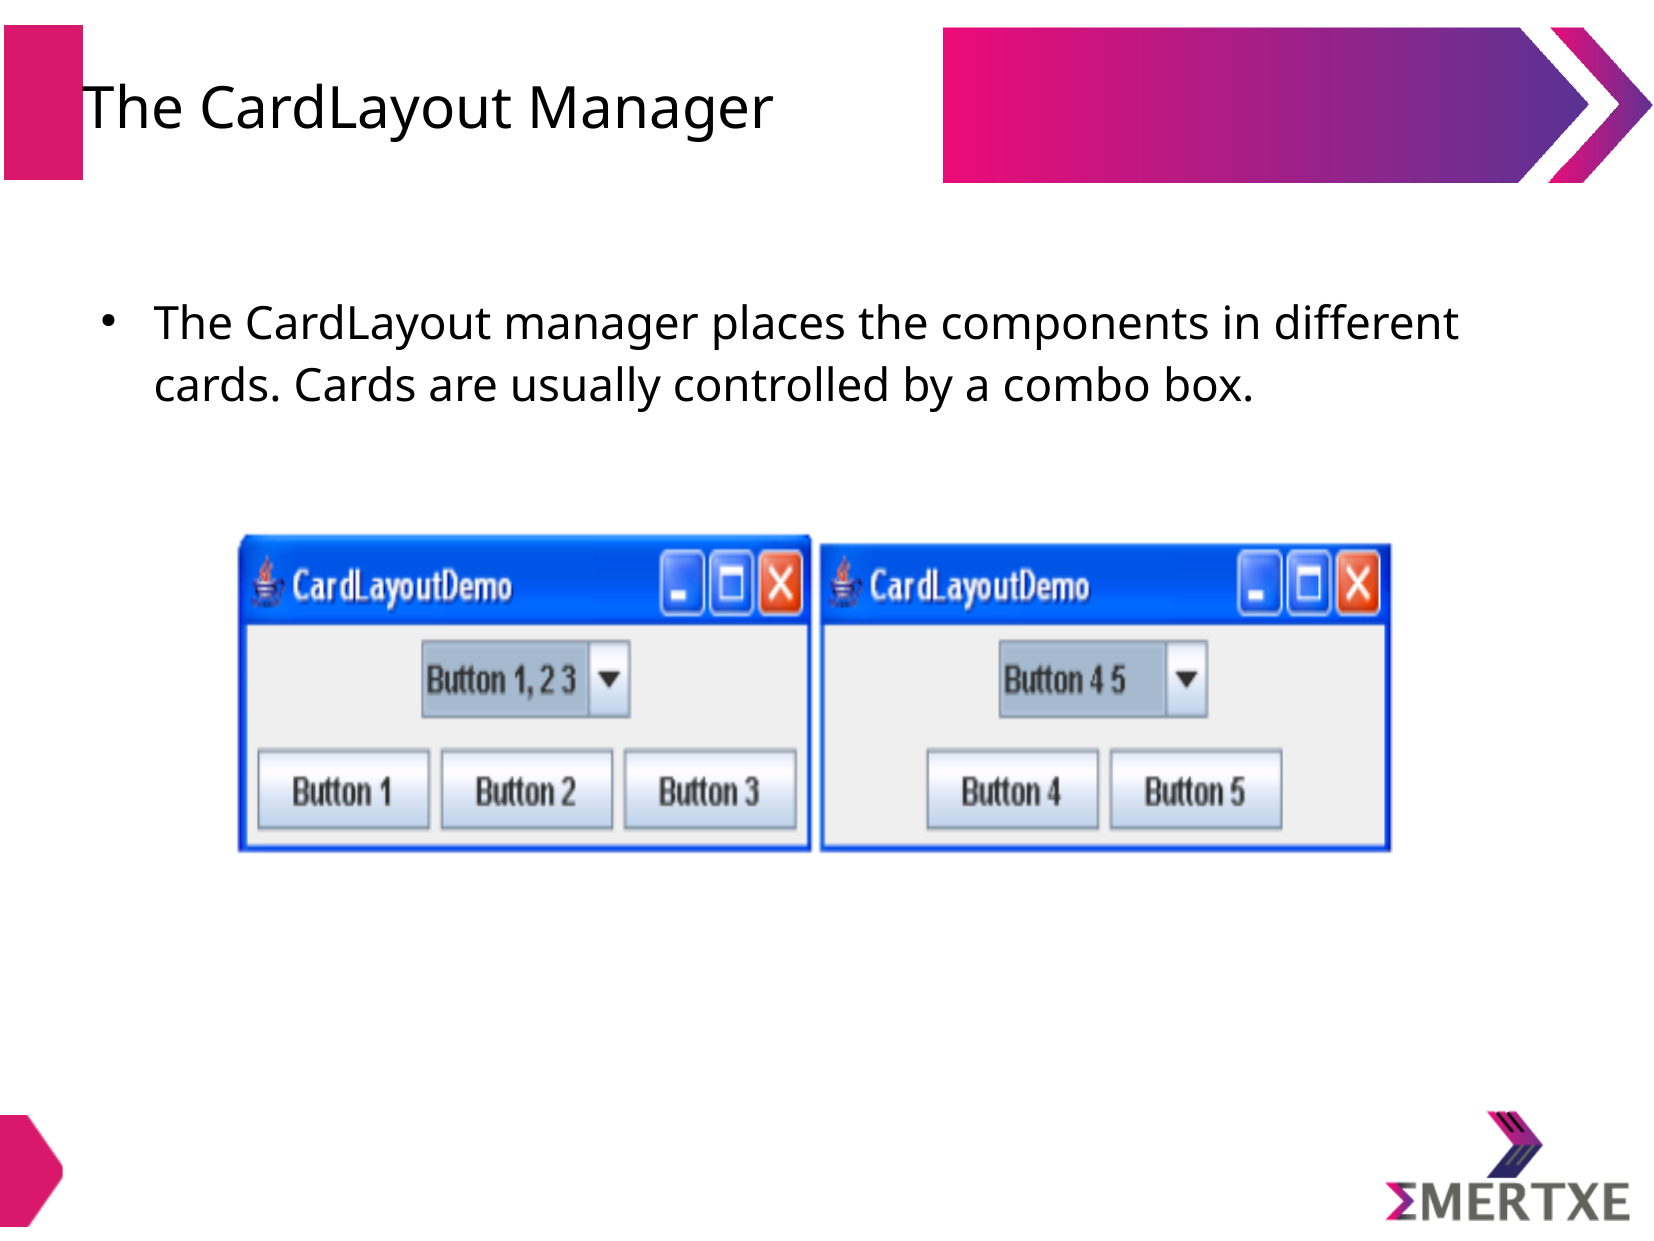

# The CardLayout Manager
The CardLayout manager places the components in different cards. Cards are usually controlled by a combo box.